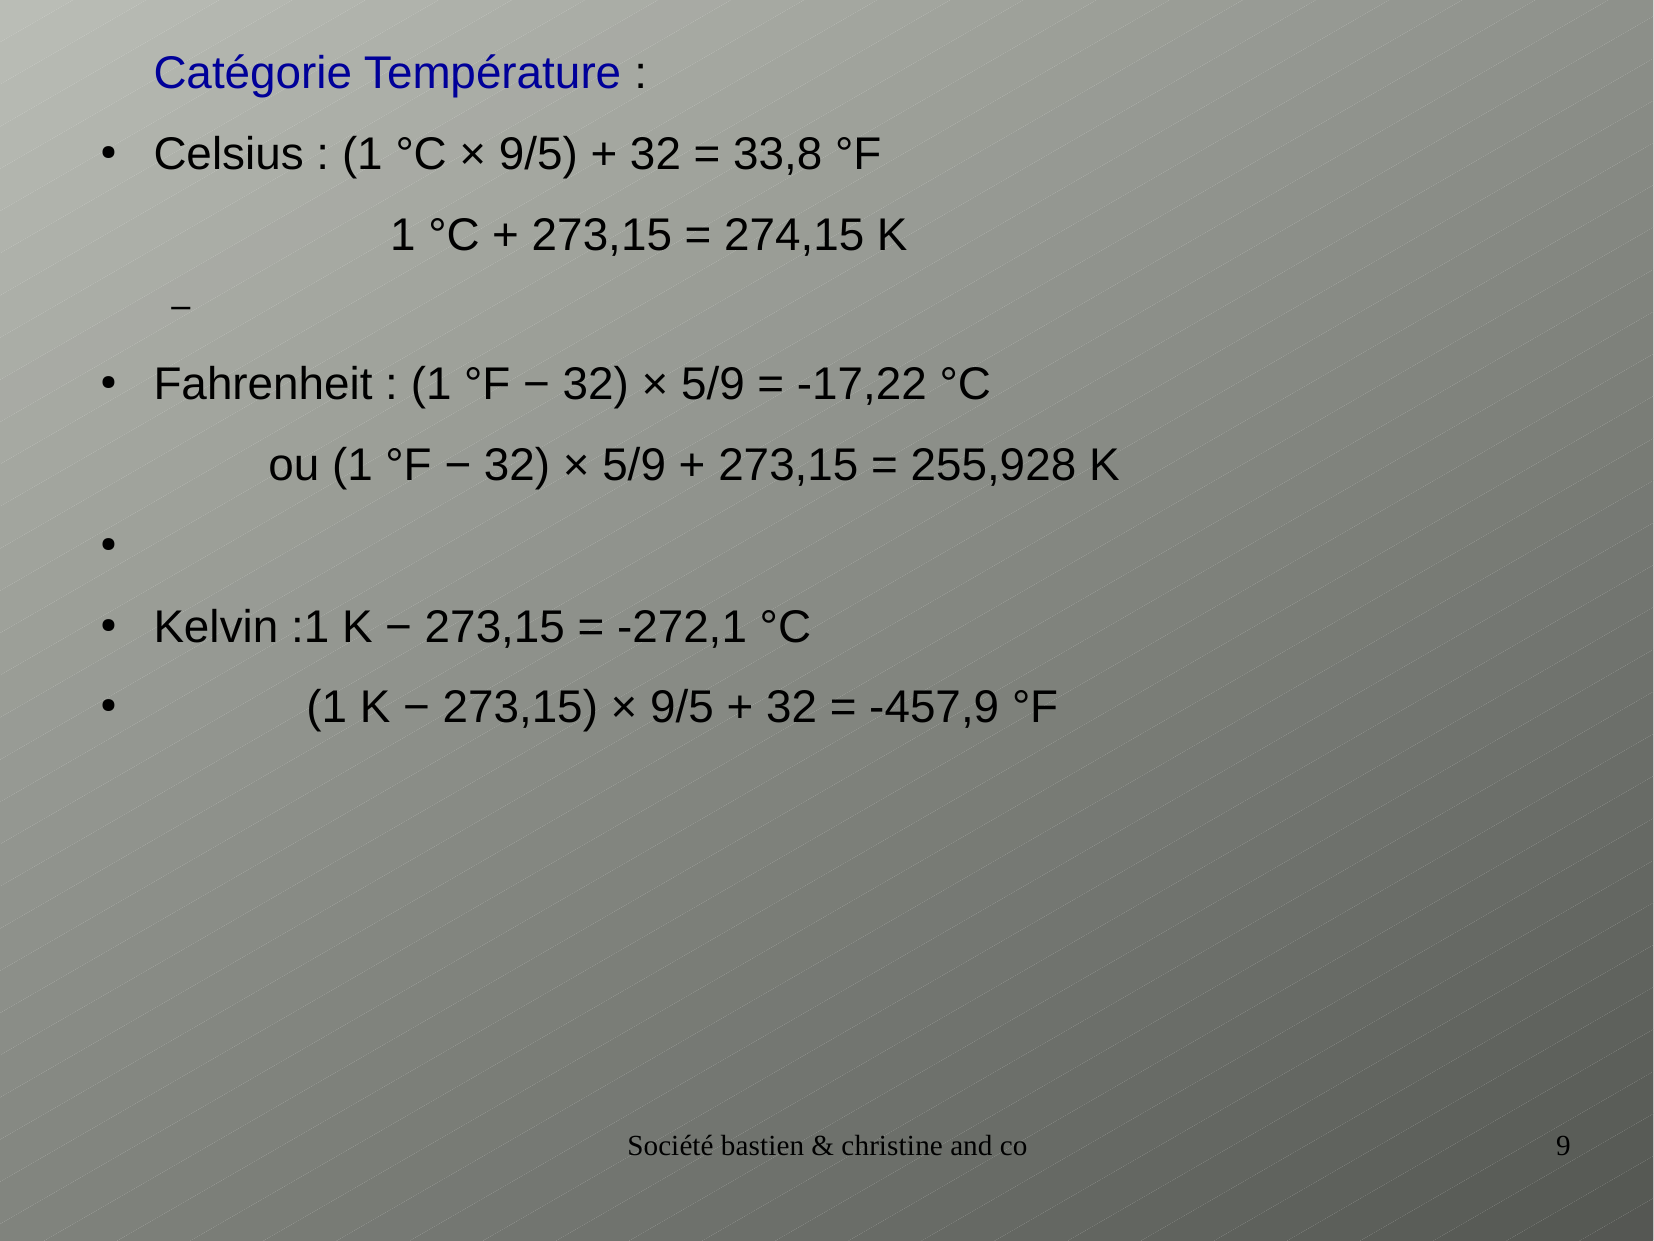

# Catégorie Température :
Celsius : (1 °C × 9/5) + 32 = 33,8 °F
 1 °C + 273,15 = 274,15 K
Fahrenheit : (1 °F − 32) × 5/9 = -17,22 °C
 ou (1 °F − 32) × 5/9 + 273,15 = 255,928 K
Kelvin :1 K − 273,15 = -272,1 °C
 (1 K − 273,15) × 9/5 + 32 = -457,9 °F
Société bastien & christine and co
9